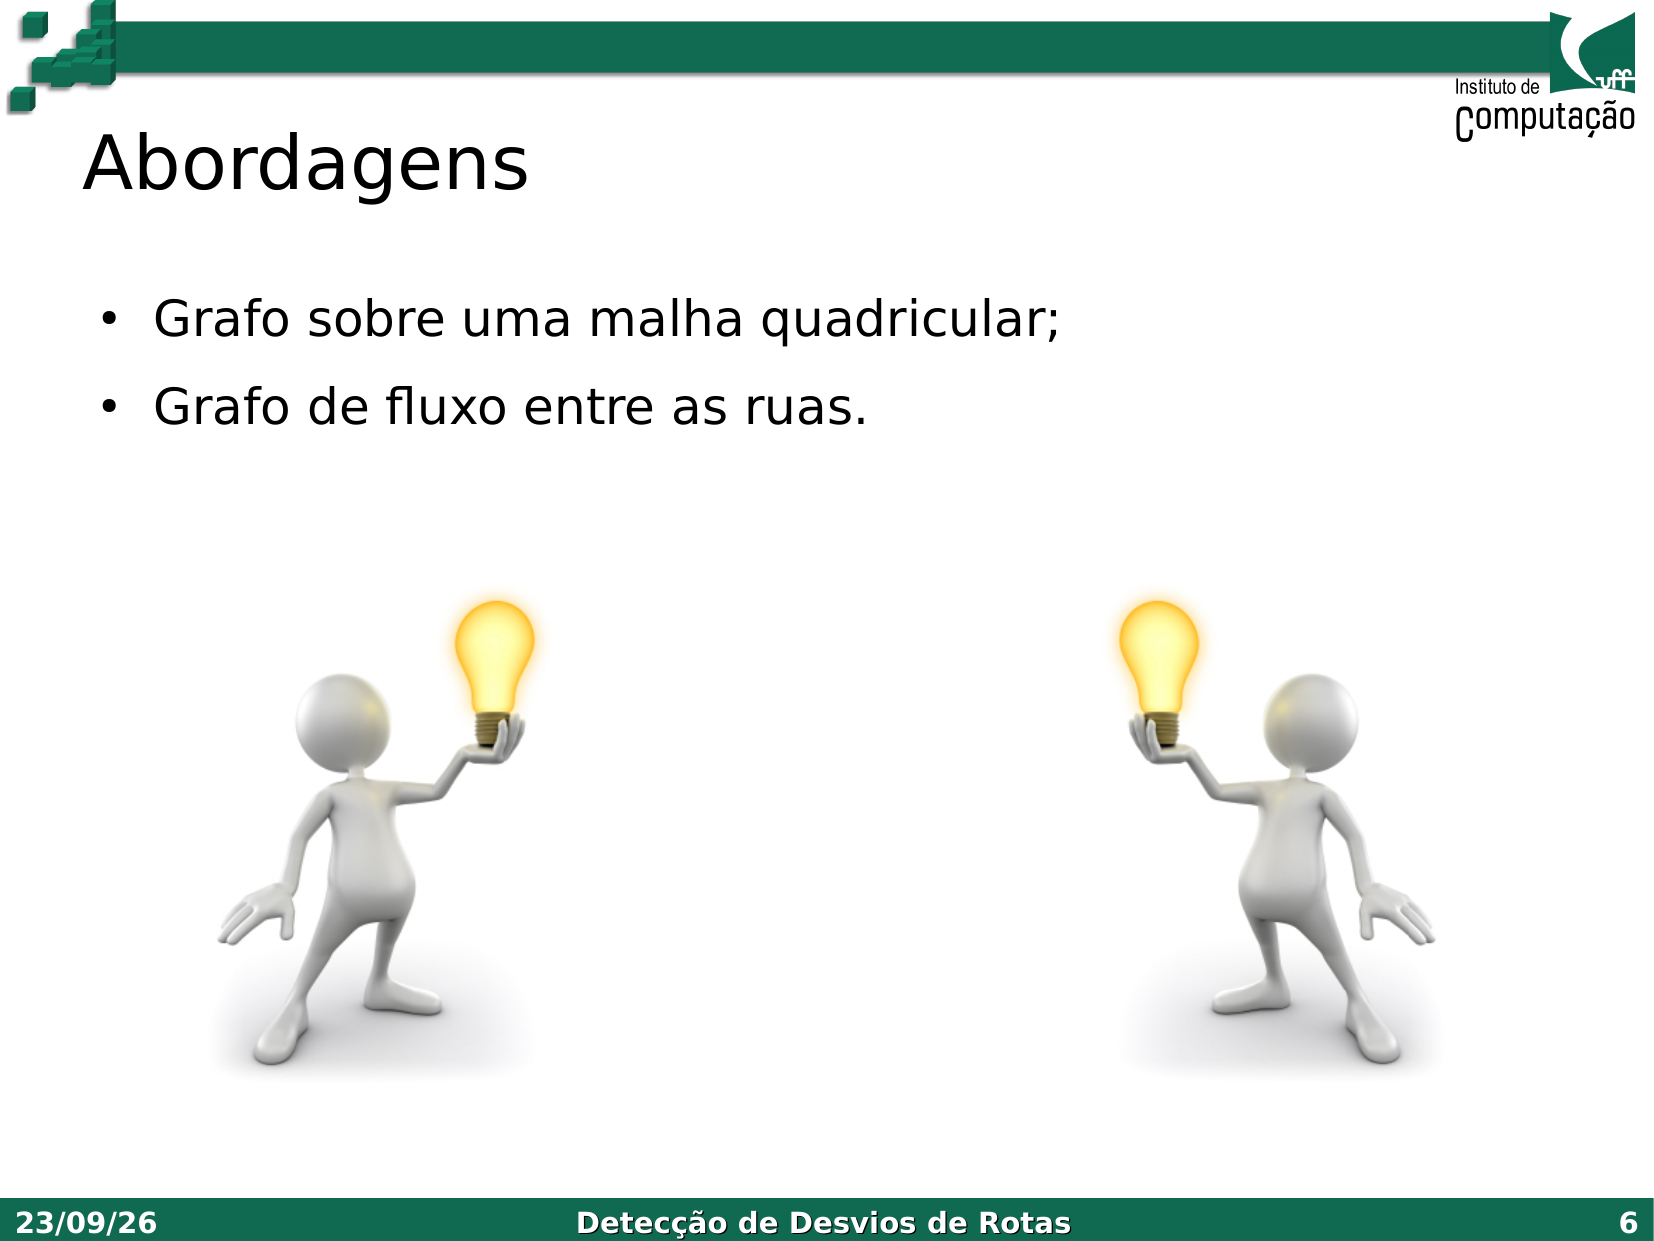

# Abordagens
Grafo sobre uma malha quadricular;
Grafo de fluxo entre as ruas.